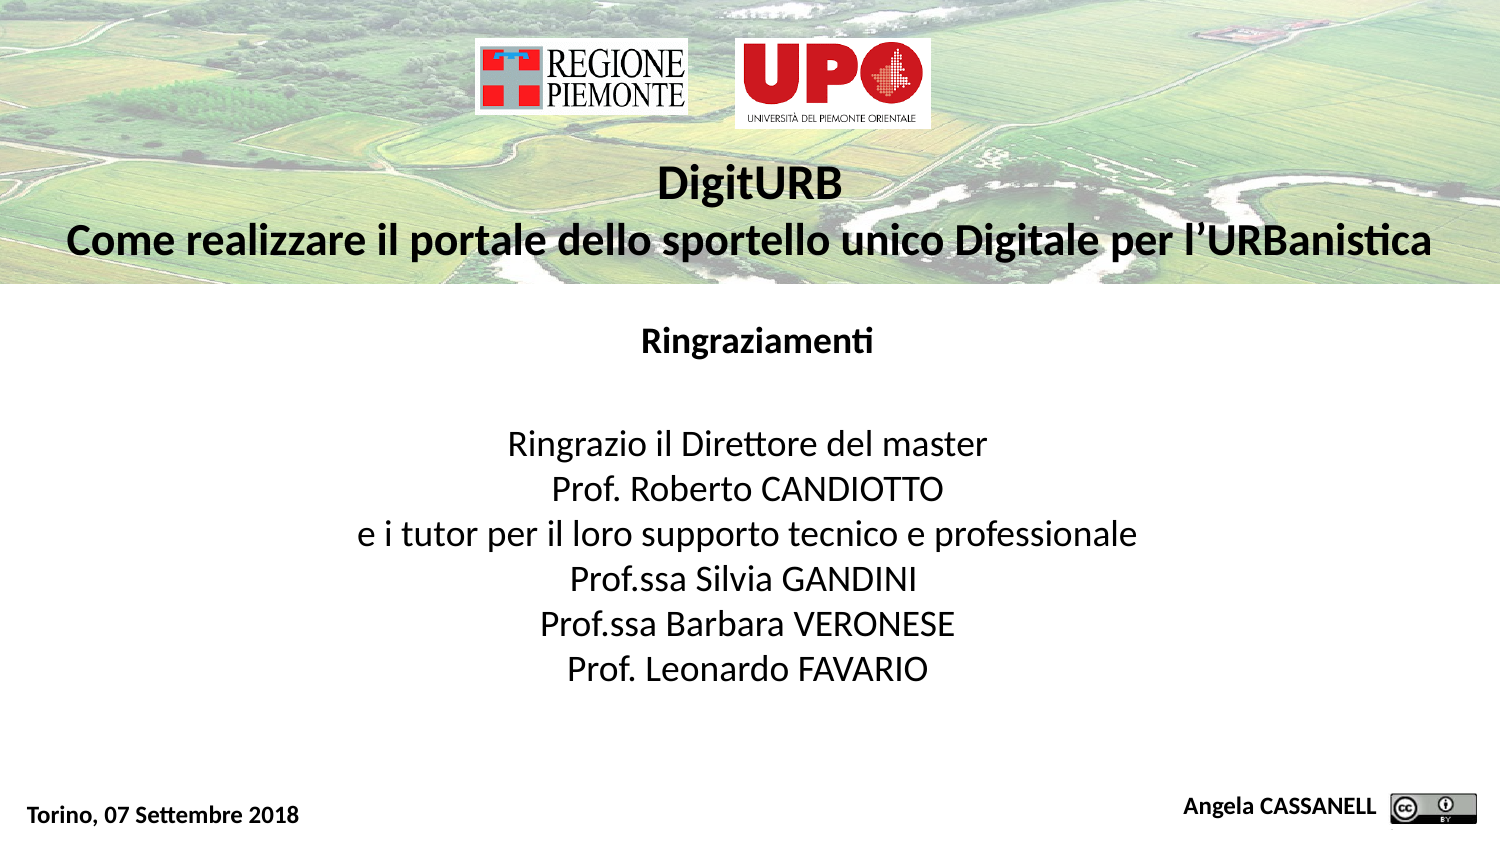

DigitURB
Come realizzare il portale dello sportello unico Digitale per l’URBanistica
Ringraziamenti
Ringrazio il Direttore del master
Prof. Roberto CANDIOTTO
e i tutor per il loro supporto tecnico e professionale
Prof.ssa Silvia GANDINI
Prof.ssa Barbara VERONESE
Prof. Leonardo FAVARIO
Angela CASSANELLI
Torino, 07 Settembre 2018